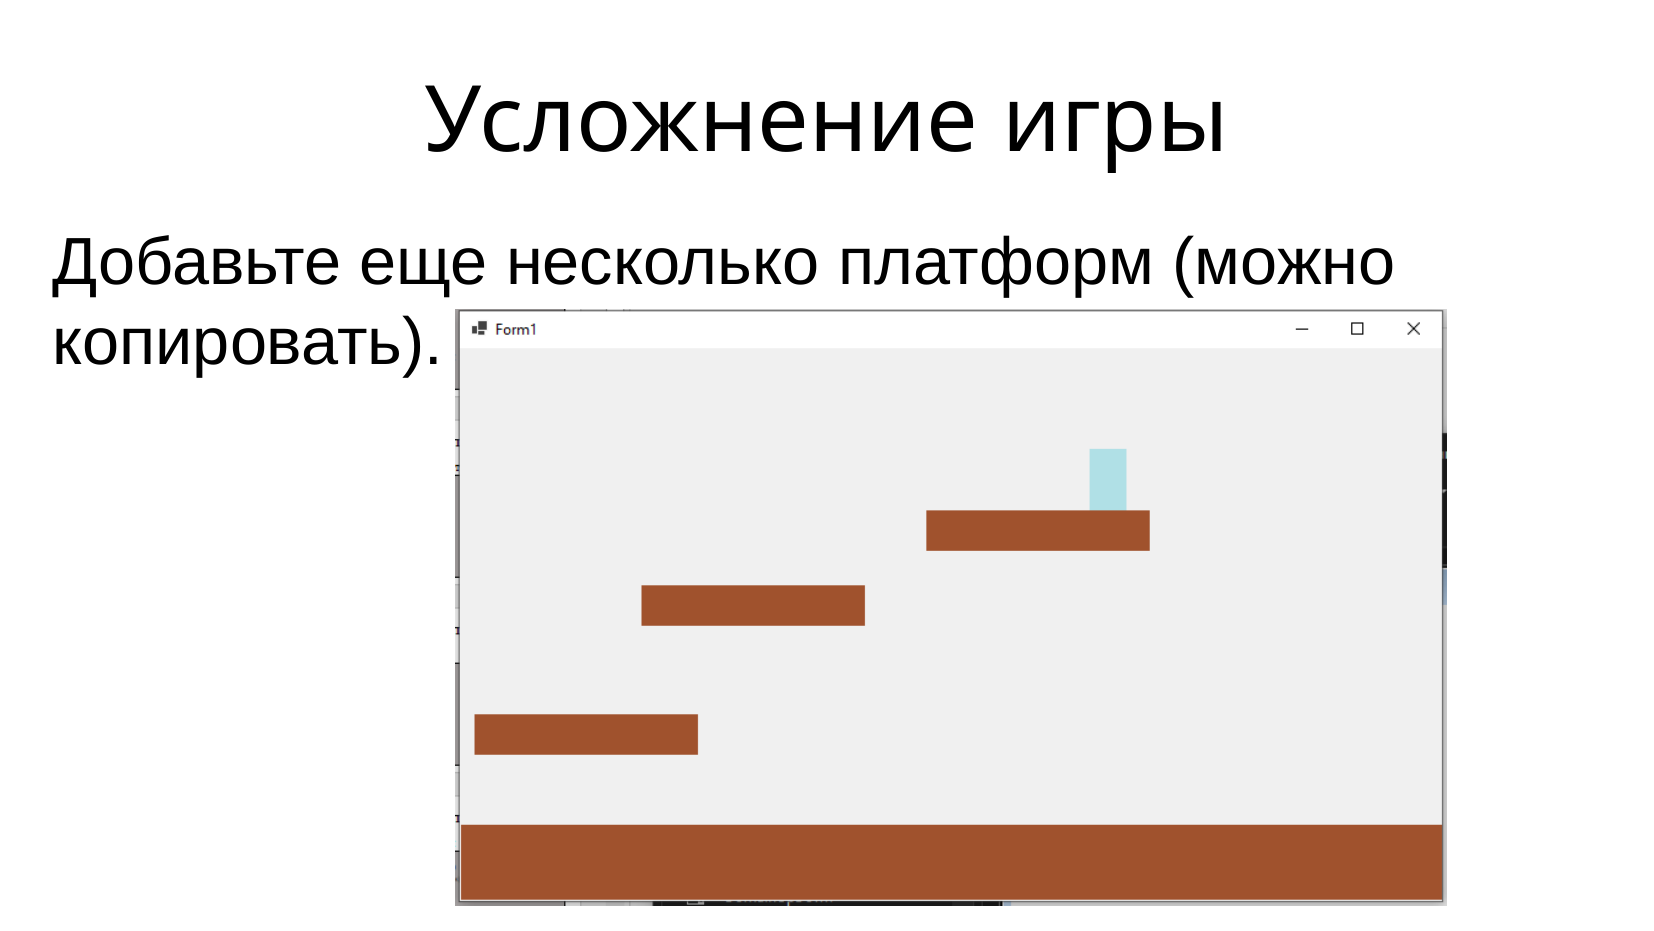

# Усложнение игры
Добавьте еще несколько платформ (можно копировать).